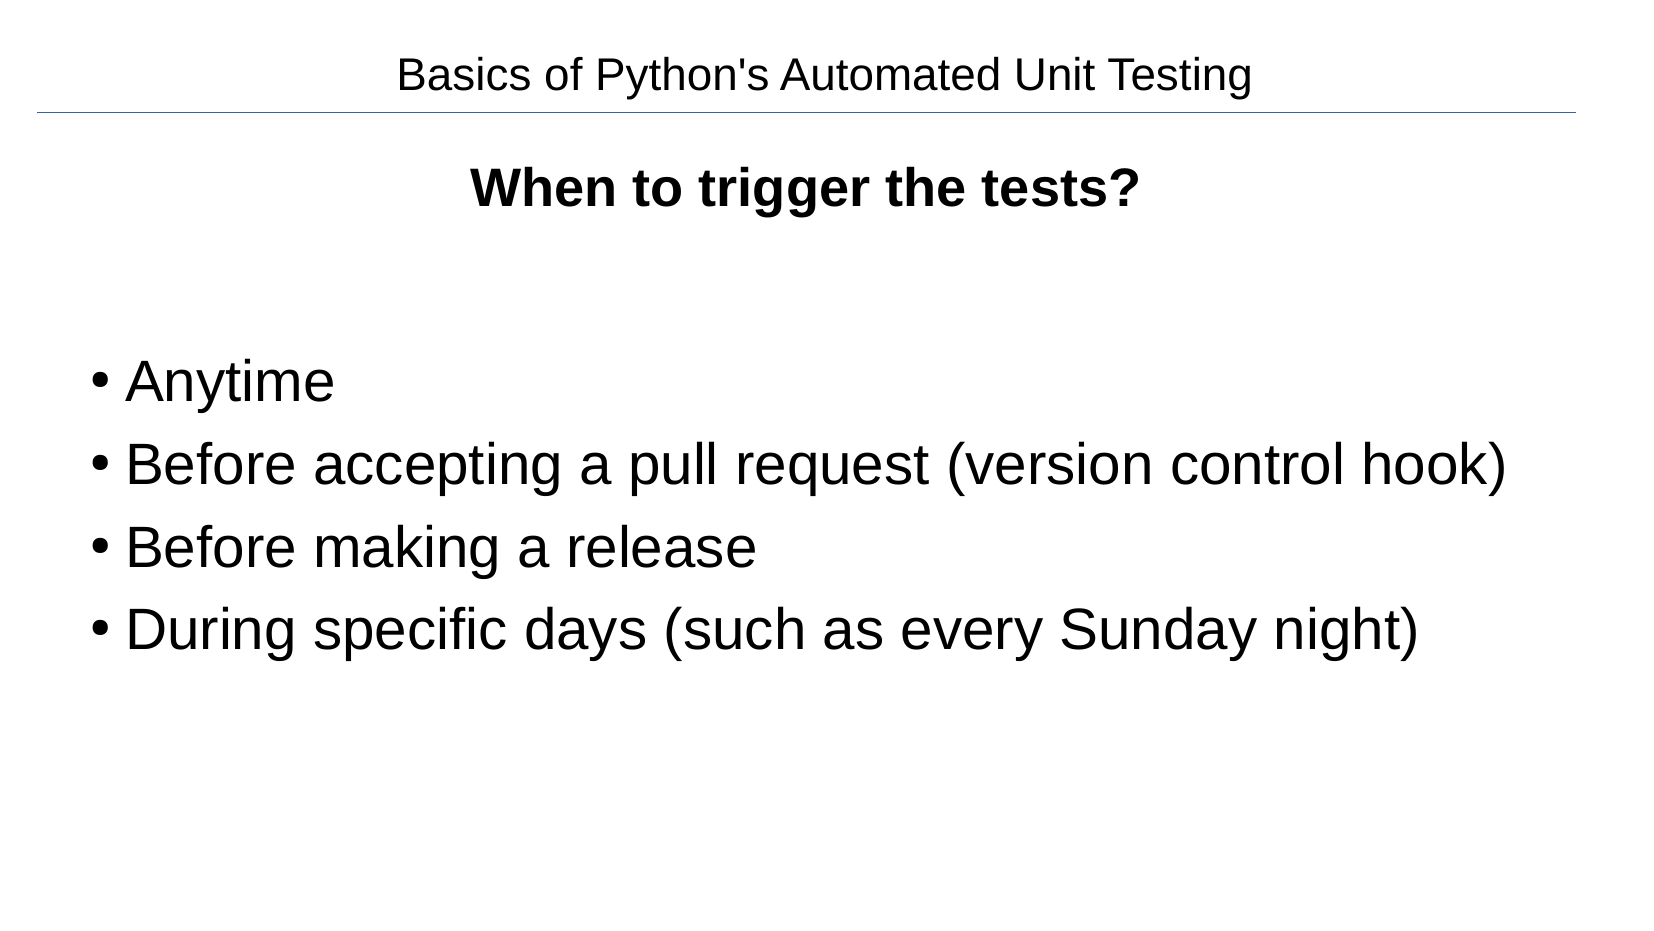

# Basics of Python's Automated Unit Testing
When to trigger the tests?
Anytime
Before accepting a pull request (version control hook)
Before making a release
During specific days (such as every Sunday night)